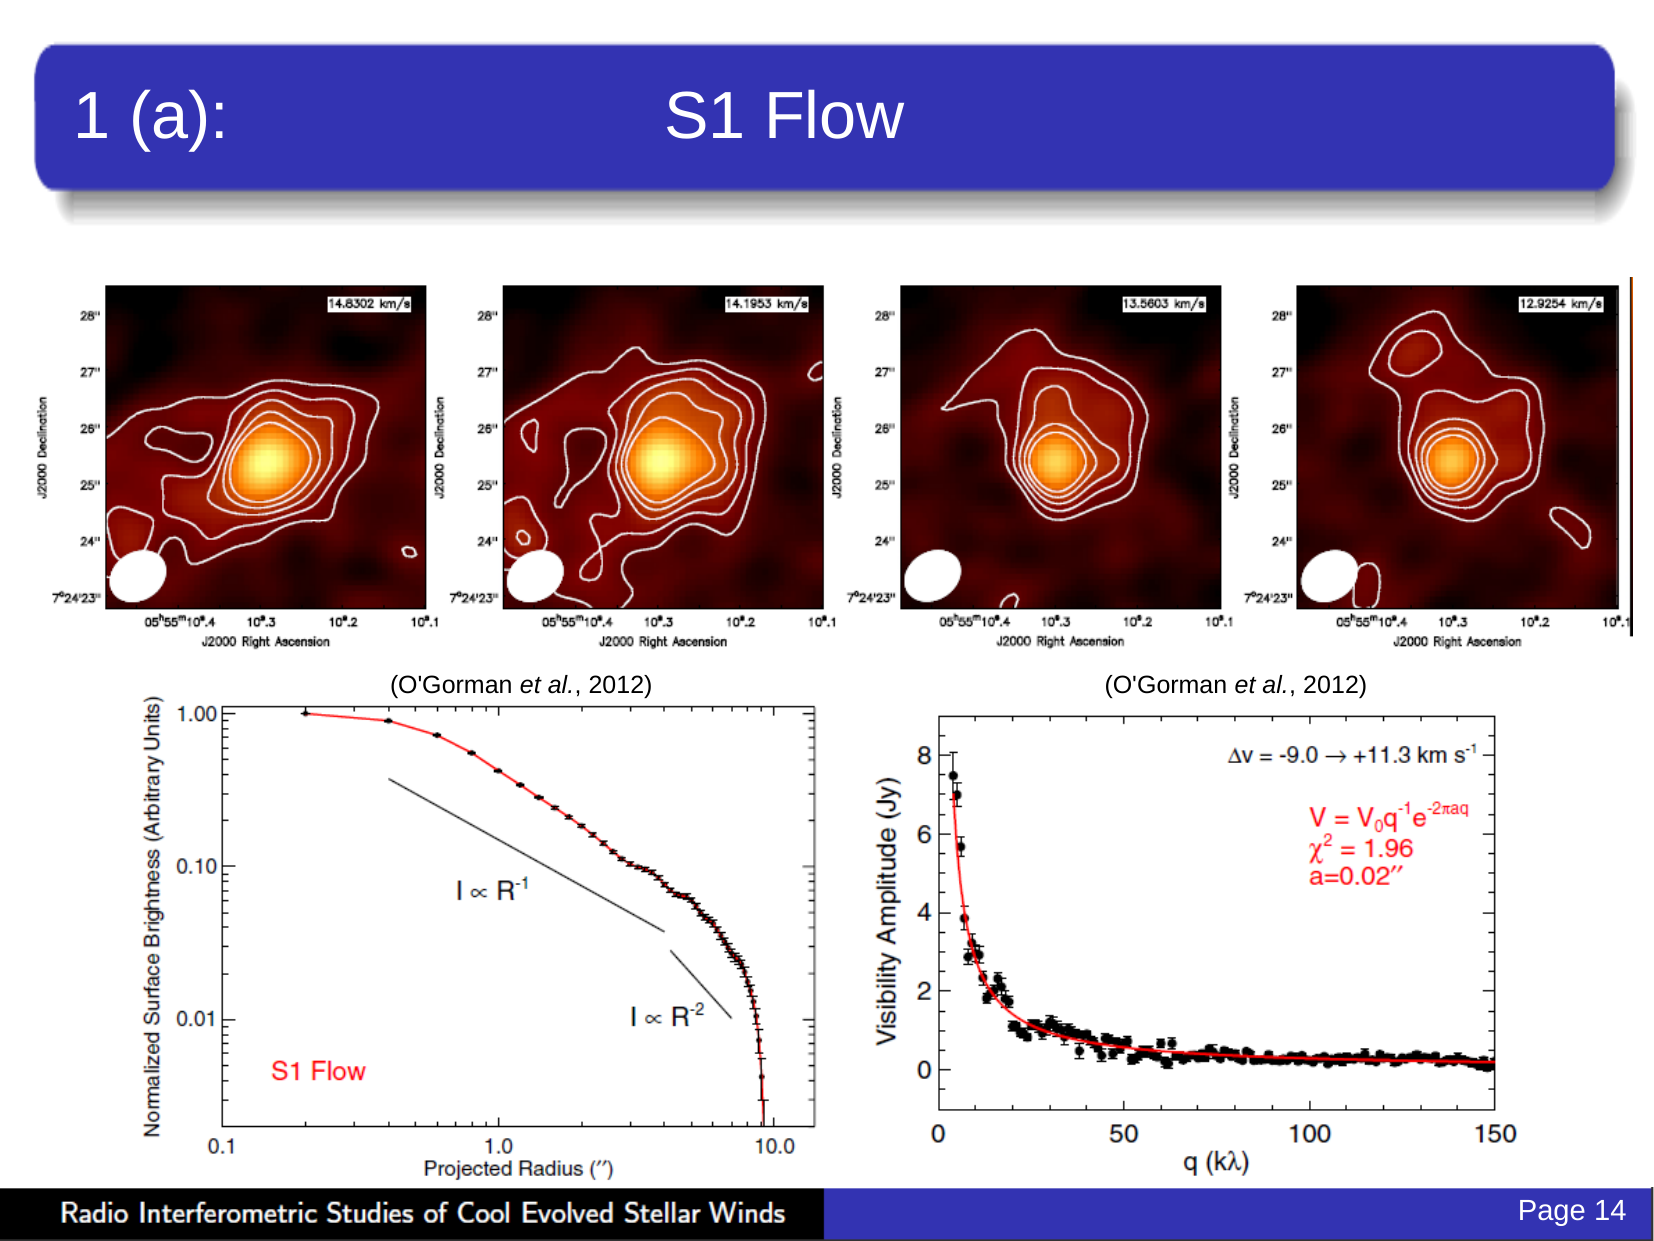

1 (a): 						S1 Flow
(O'Gorman et al., 2012)
(O'Gorman et al., 2012)
Page 14